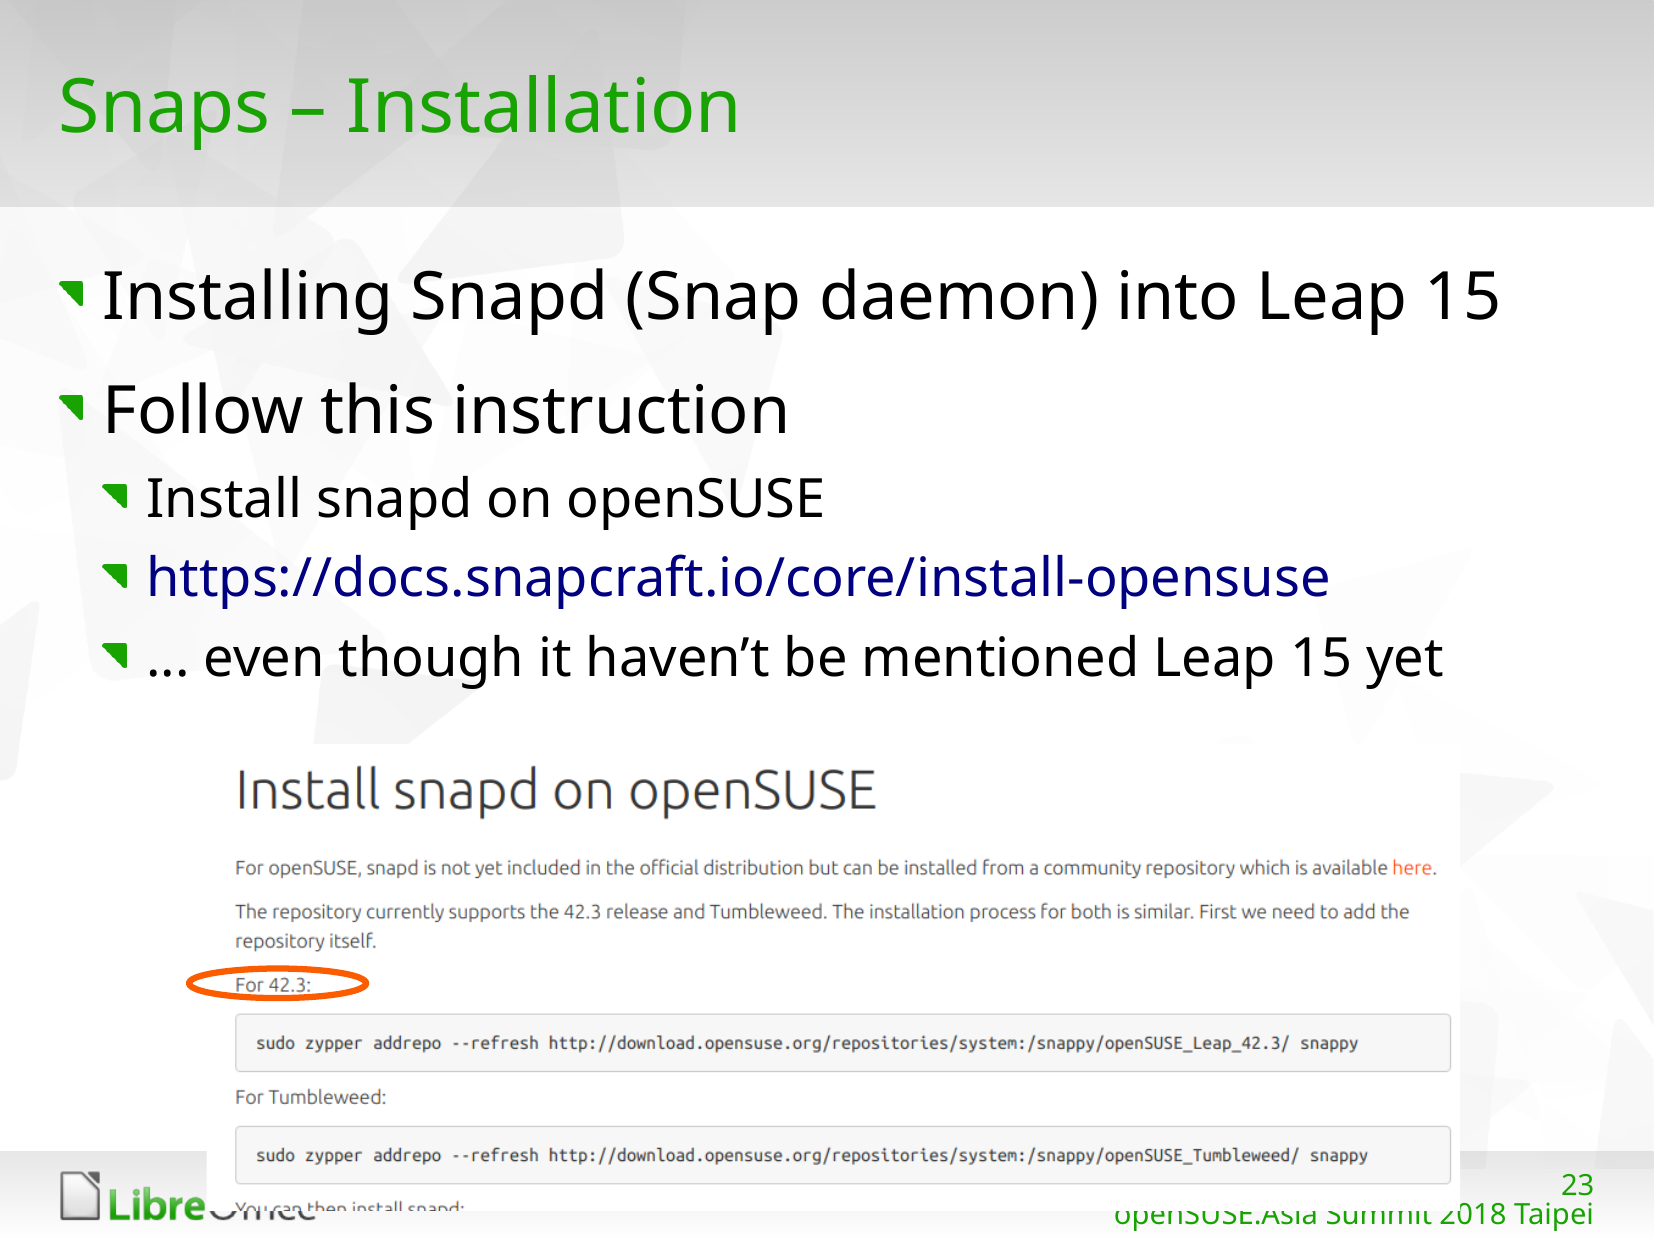

# Snaps – Installation
Installing Snapd (Snap daemon) into Leap 15
Follow this instruction
Install snapd on openSUSE
https://docs.snapcraft.io/core/install-opensuse
... even though it haven’t be mentioned Leap 15 yet
23
openSUSE.Asia Summit 2018 Taipei